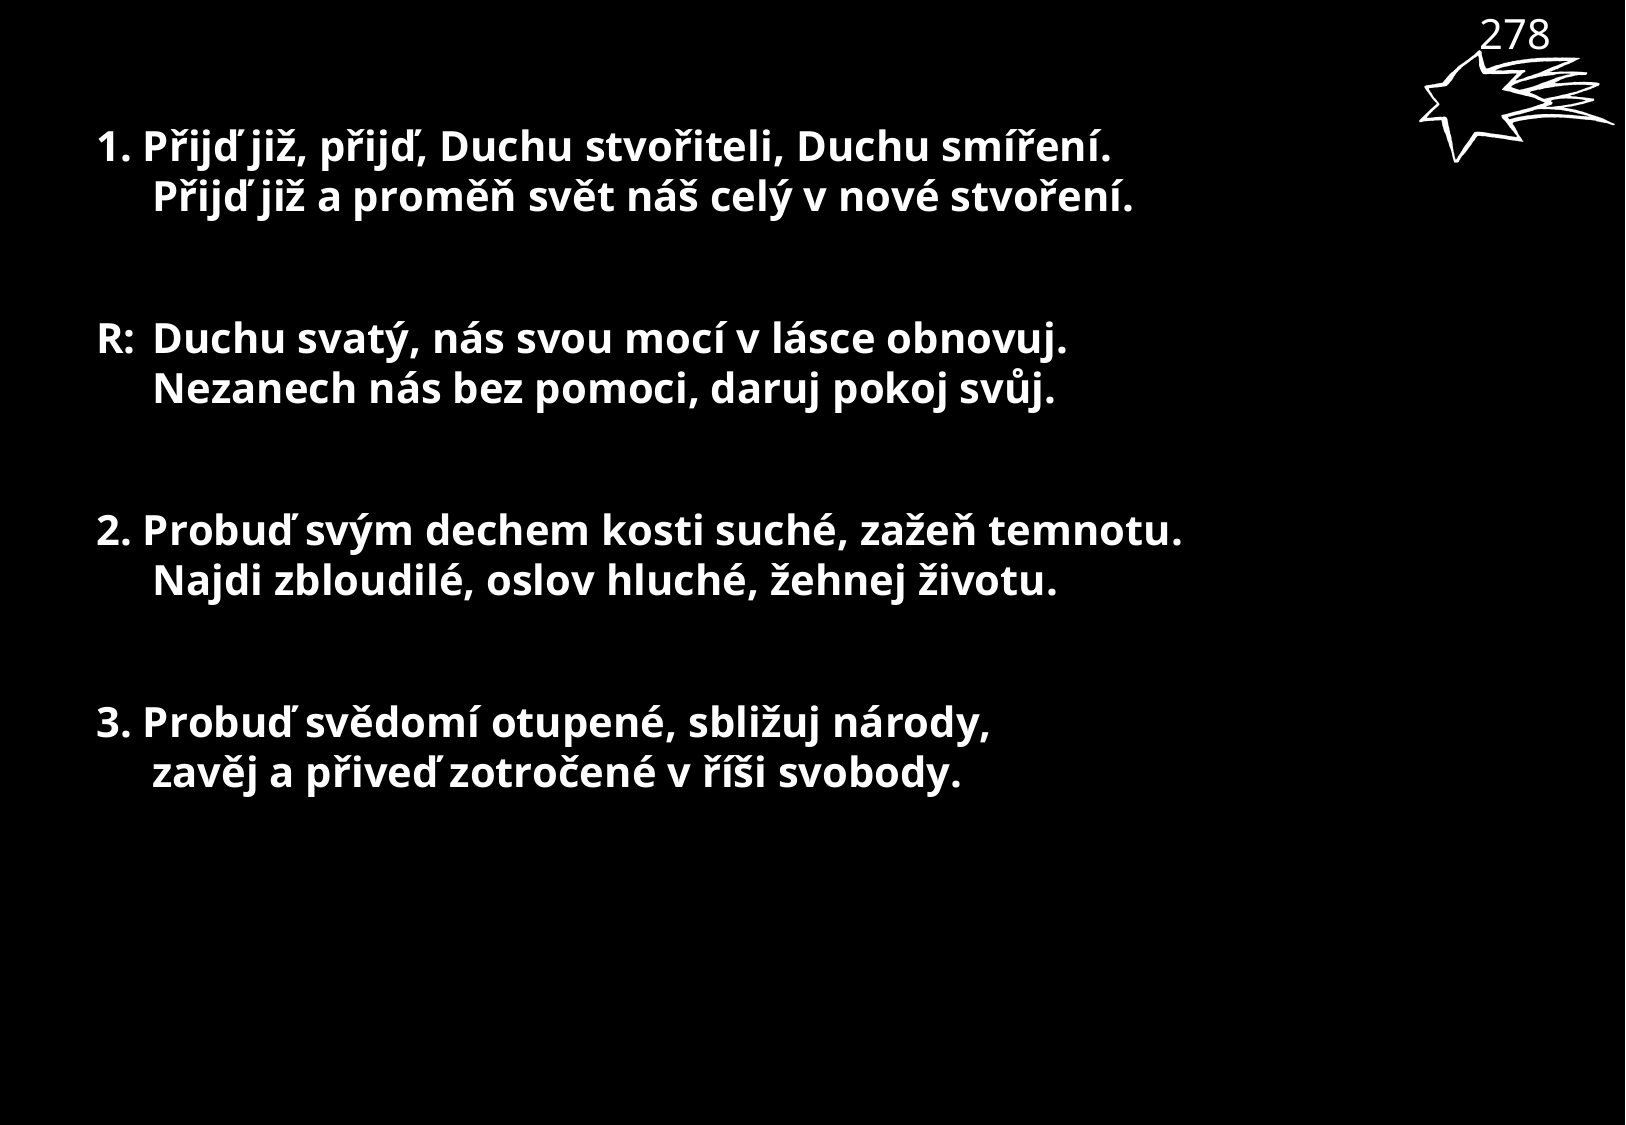

278
# 1. Přijď již, přijď, Duchu stvořiteli, Duchu smíření. Přijď již a proměň svět náš celý v nové stvoření.
R: 	Duchu svatý, nás svou mocí v lásce obnovuj.
Nezanech nás bez pomoci, daruj pokoj svůj.
2. Probuď svým dechem kosti suché, zažeň temnotu.
Najdi zbloudilé, oslov hluché, žehnej životu.
3. Probuď svědomí otupené, sbližuj národy,
zavěj a přiveď zotročené v říši svobody.